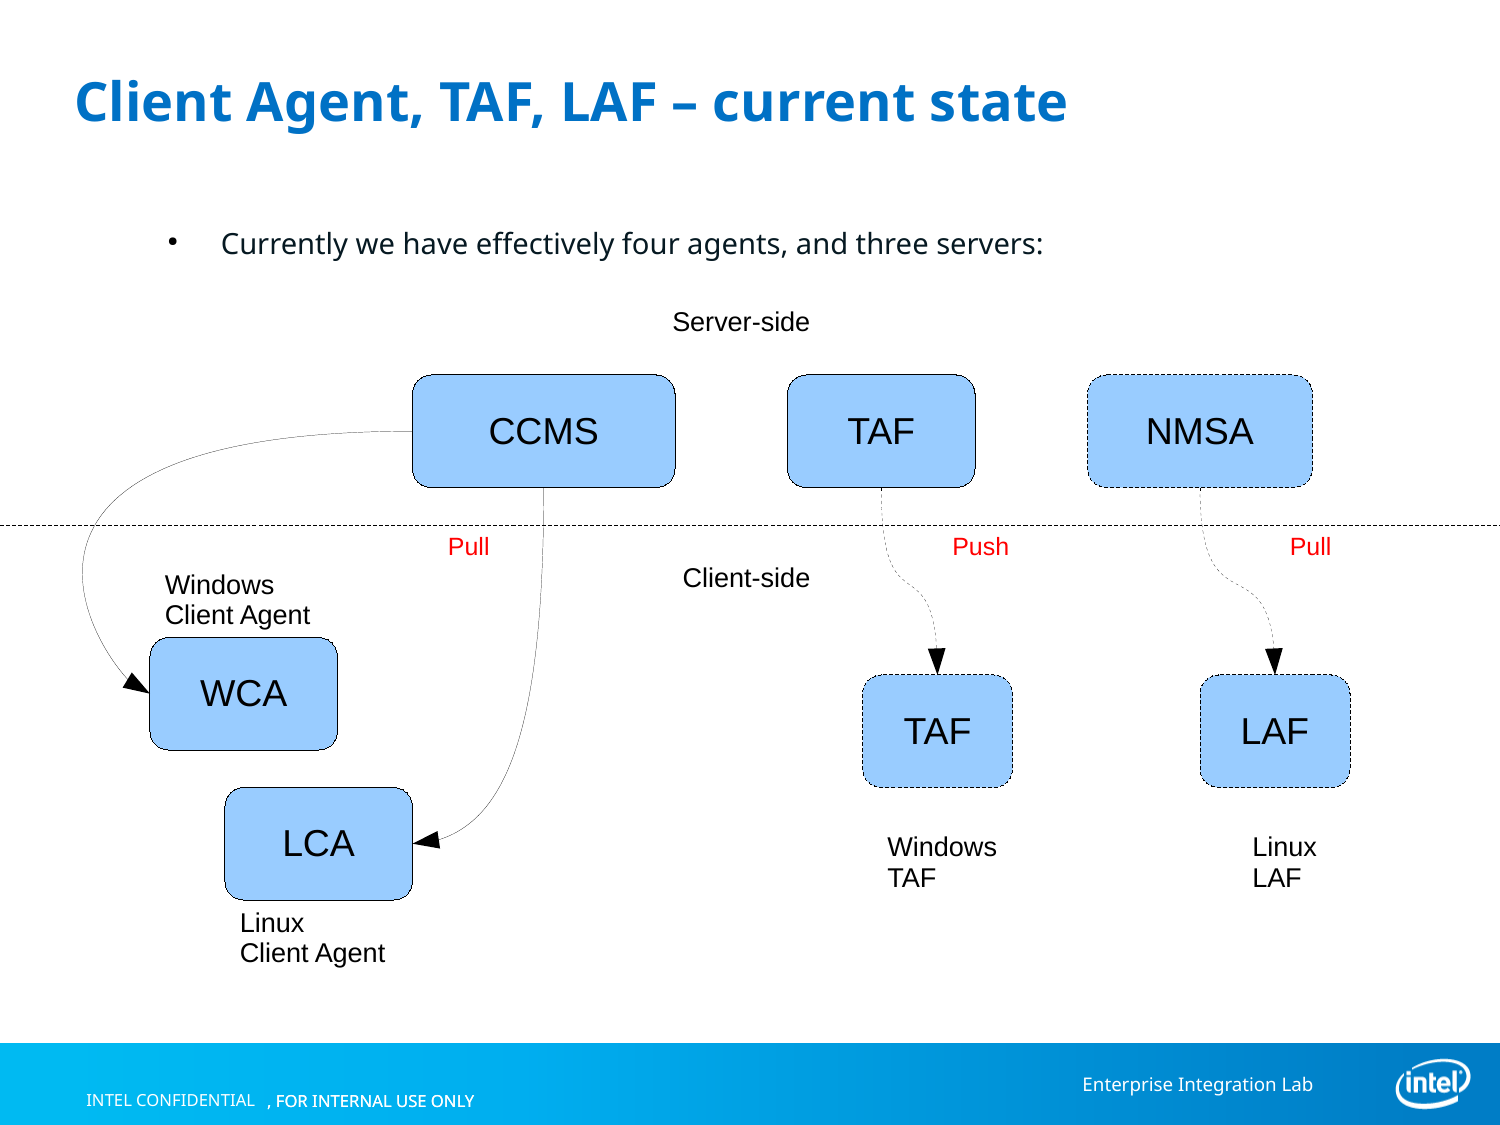

# Client Agent, TAF, LAF – current state
Currently we have effectively four agents, and three servers:
Server-side
CCMS
TAF
NMSA
Pull
Push
Pull
Client-side
Windows
Client Agent
WCA
TAF
LAF
LCA
Windows
TAF
Linux
LAF
Linux
Client Agent